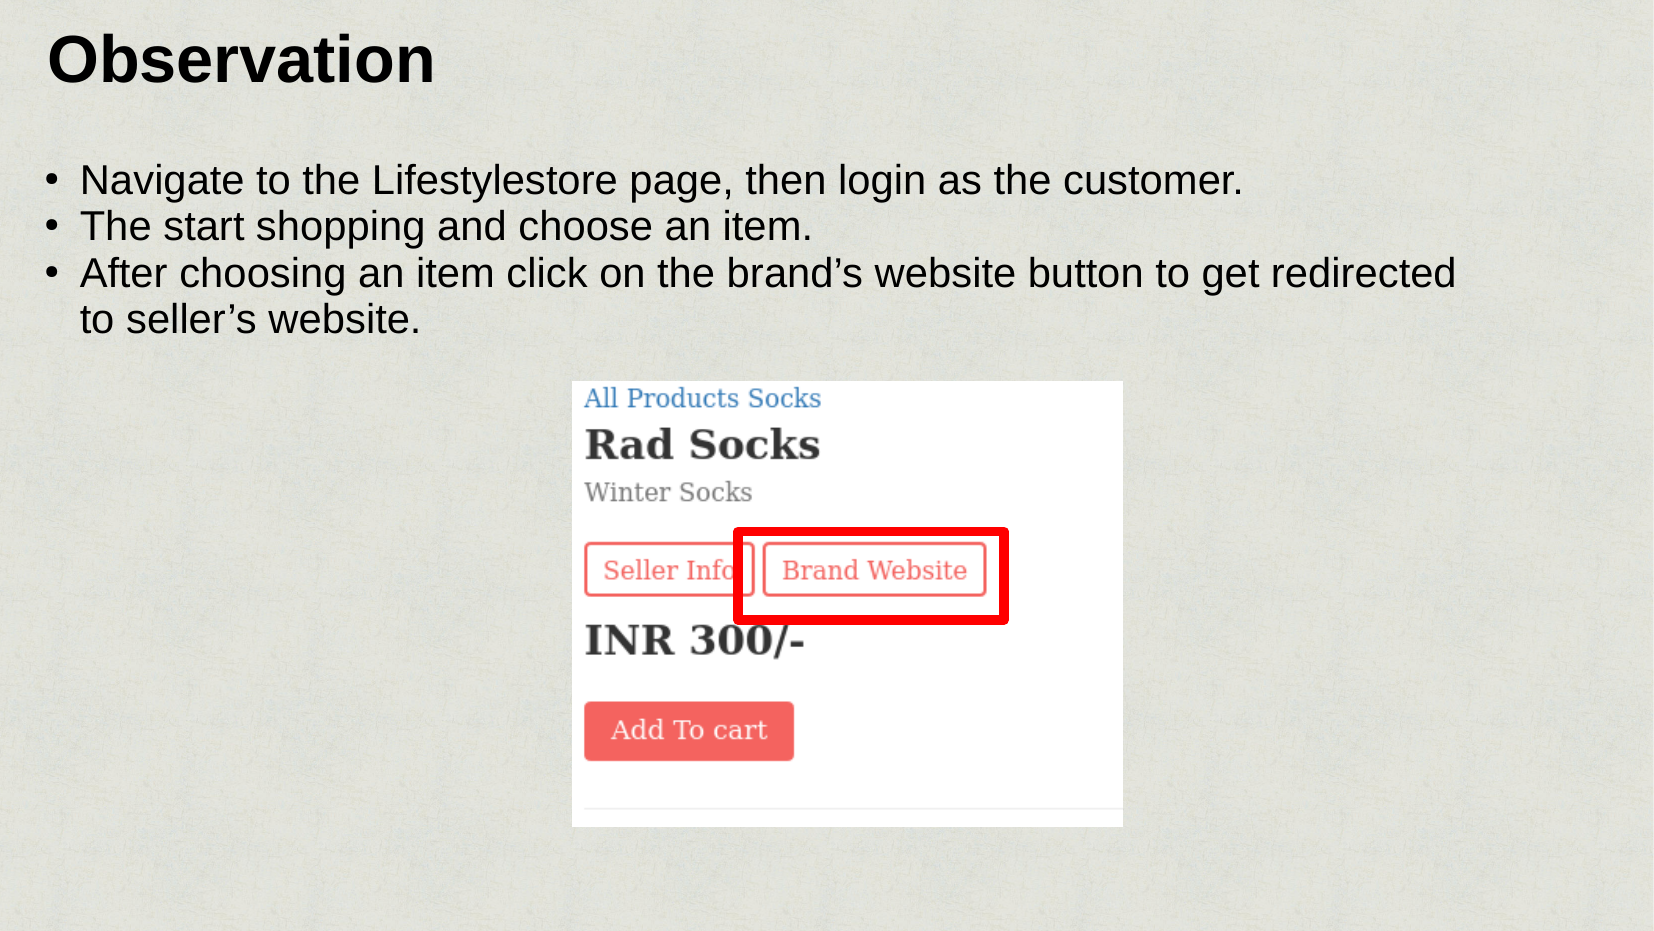

# Observation
Navigate to the Lifestylestore page, then login as the customer.
The start shopping and choose an item.
After choosing an item click on the brand’s website button to get redirected to seller’s website.